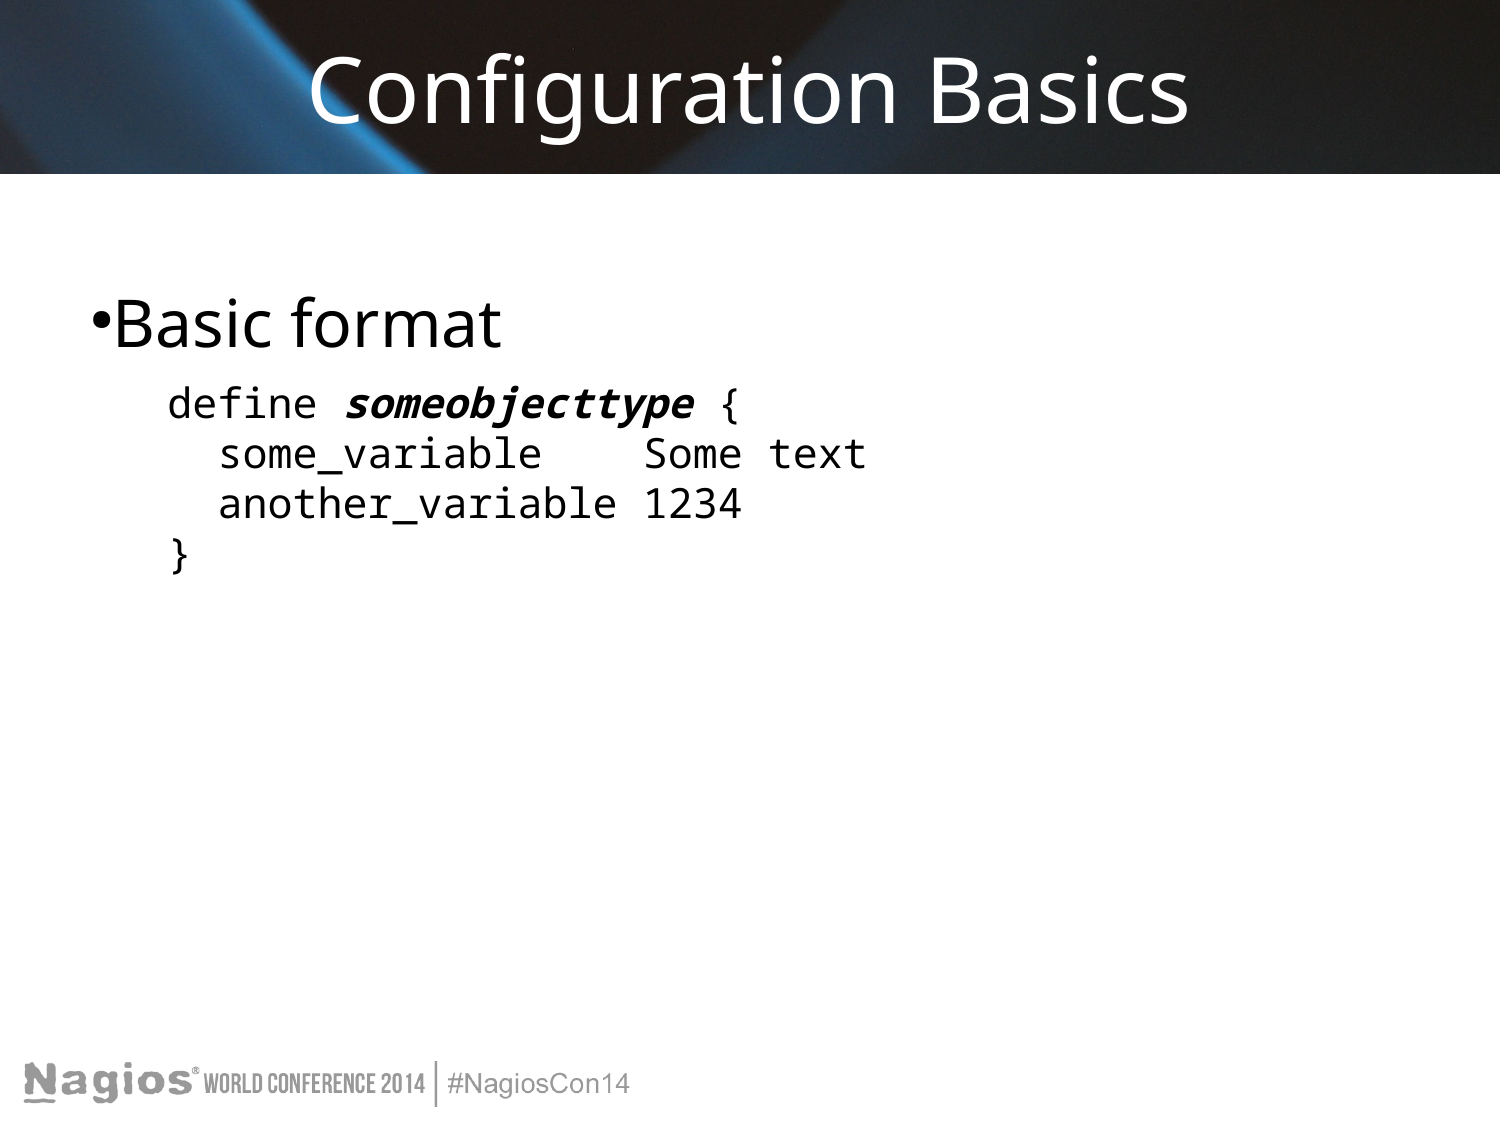

# Configuration Basics
Basic format
define someobjecttype {
 some_variable Some text
 another_variable 1234
}